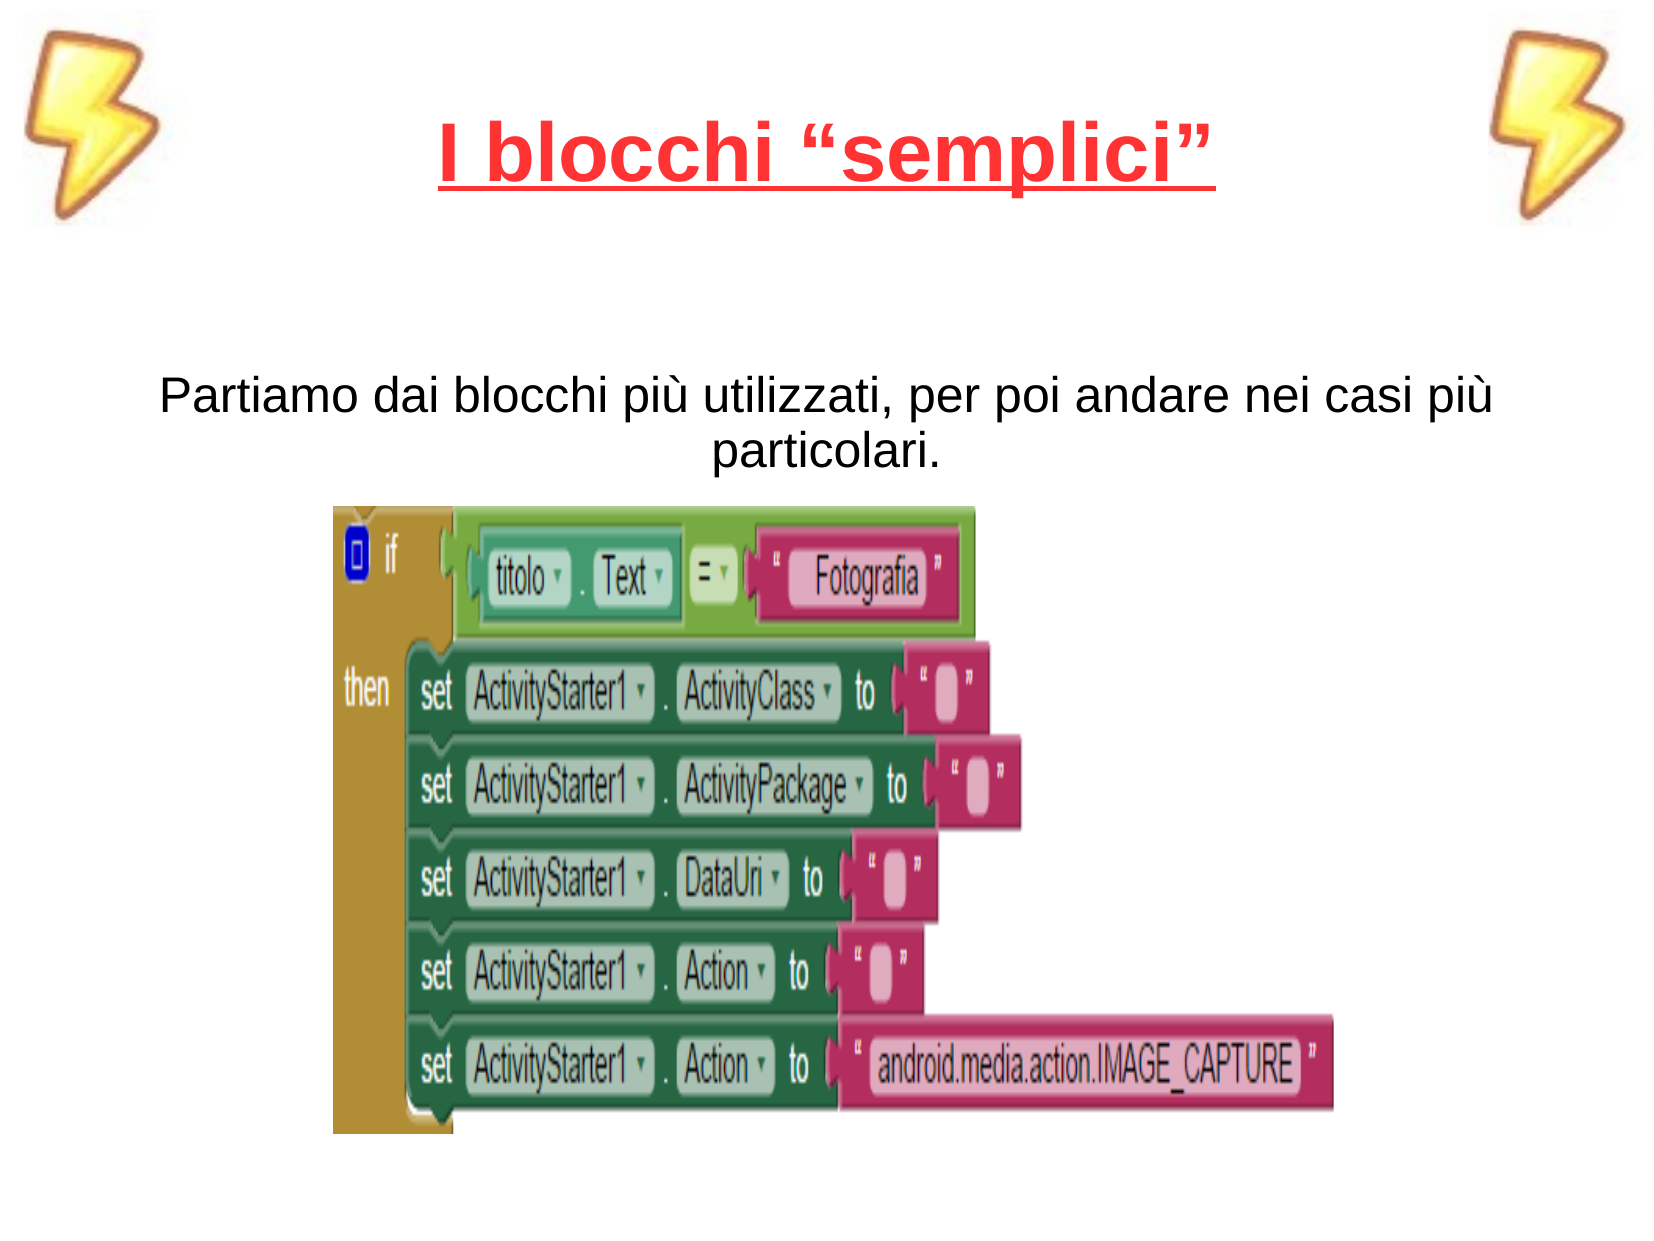

# I blocchi “semplici”
Partiamo dai blocchi più utilizzati, per poi andare nei casi più particolari.